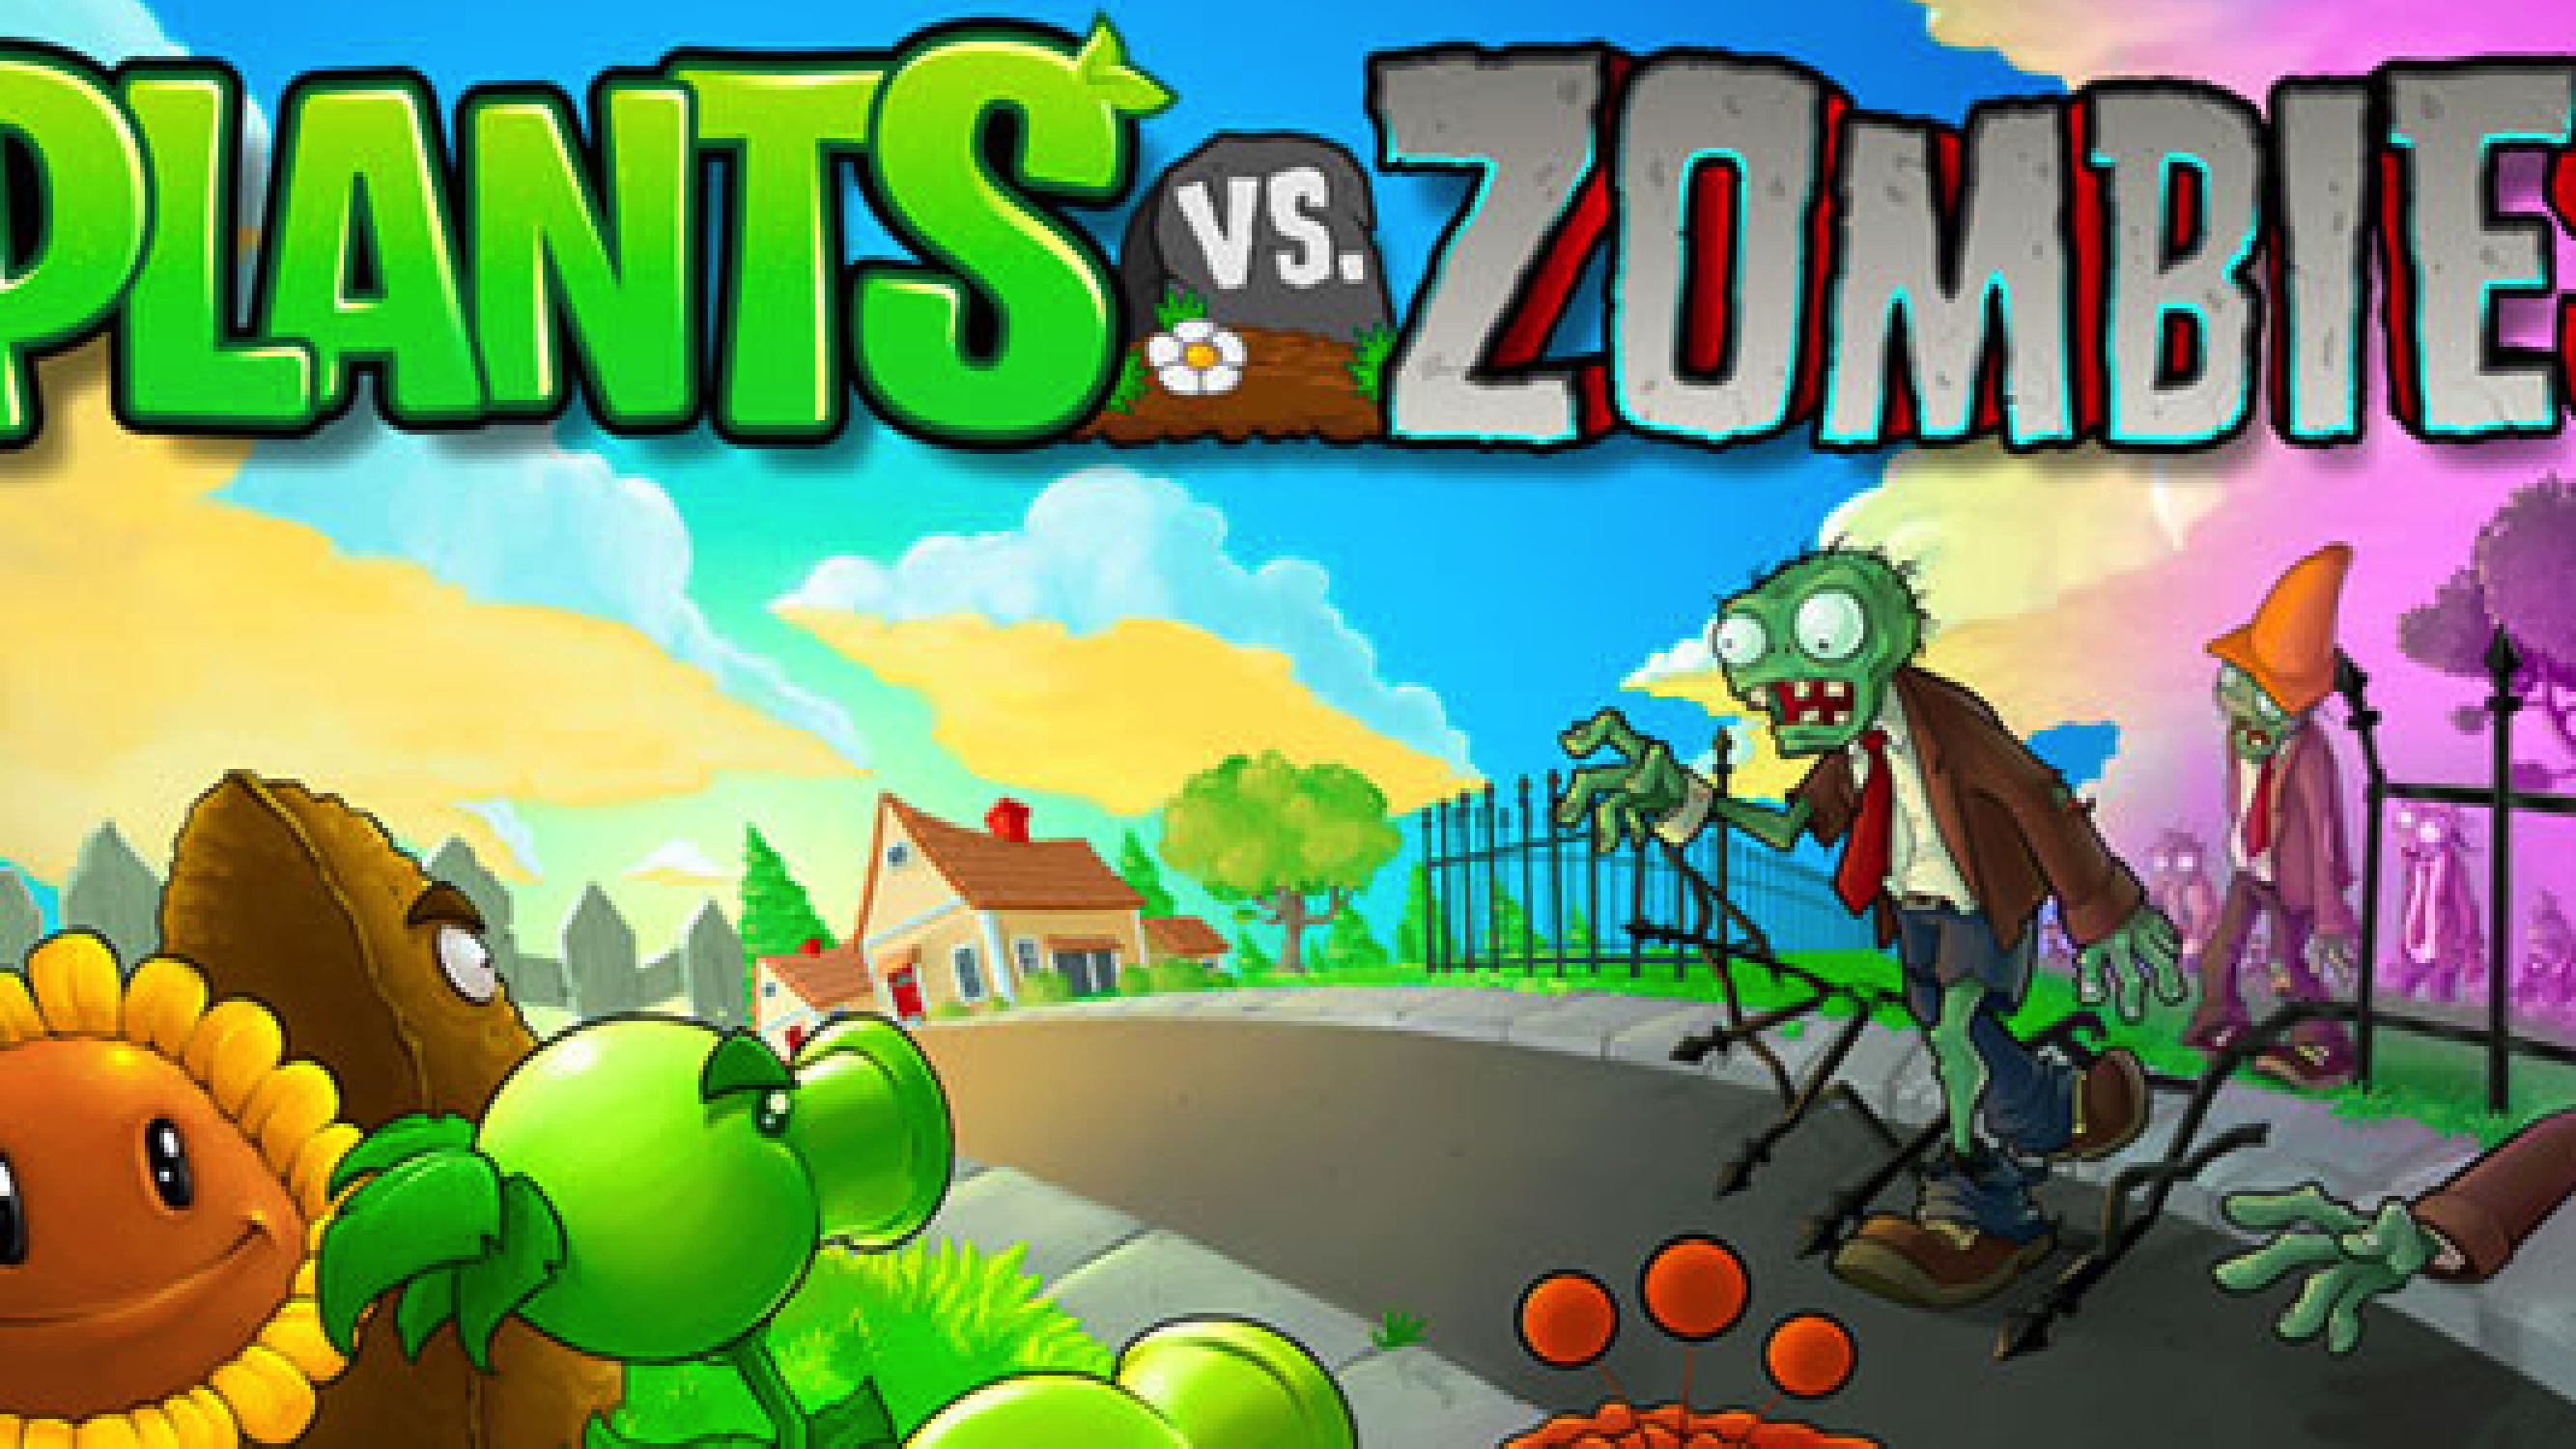

JavaScript, the ugly parts
(open doen main_ugly.html)